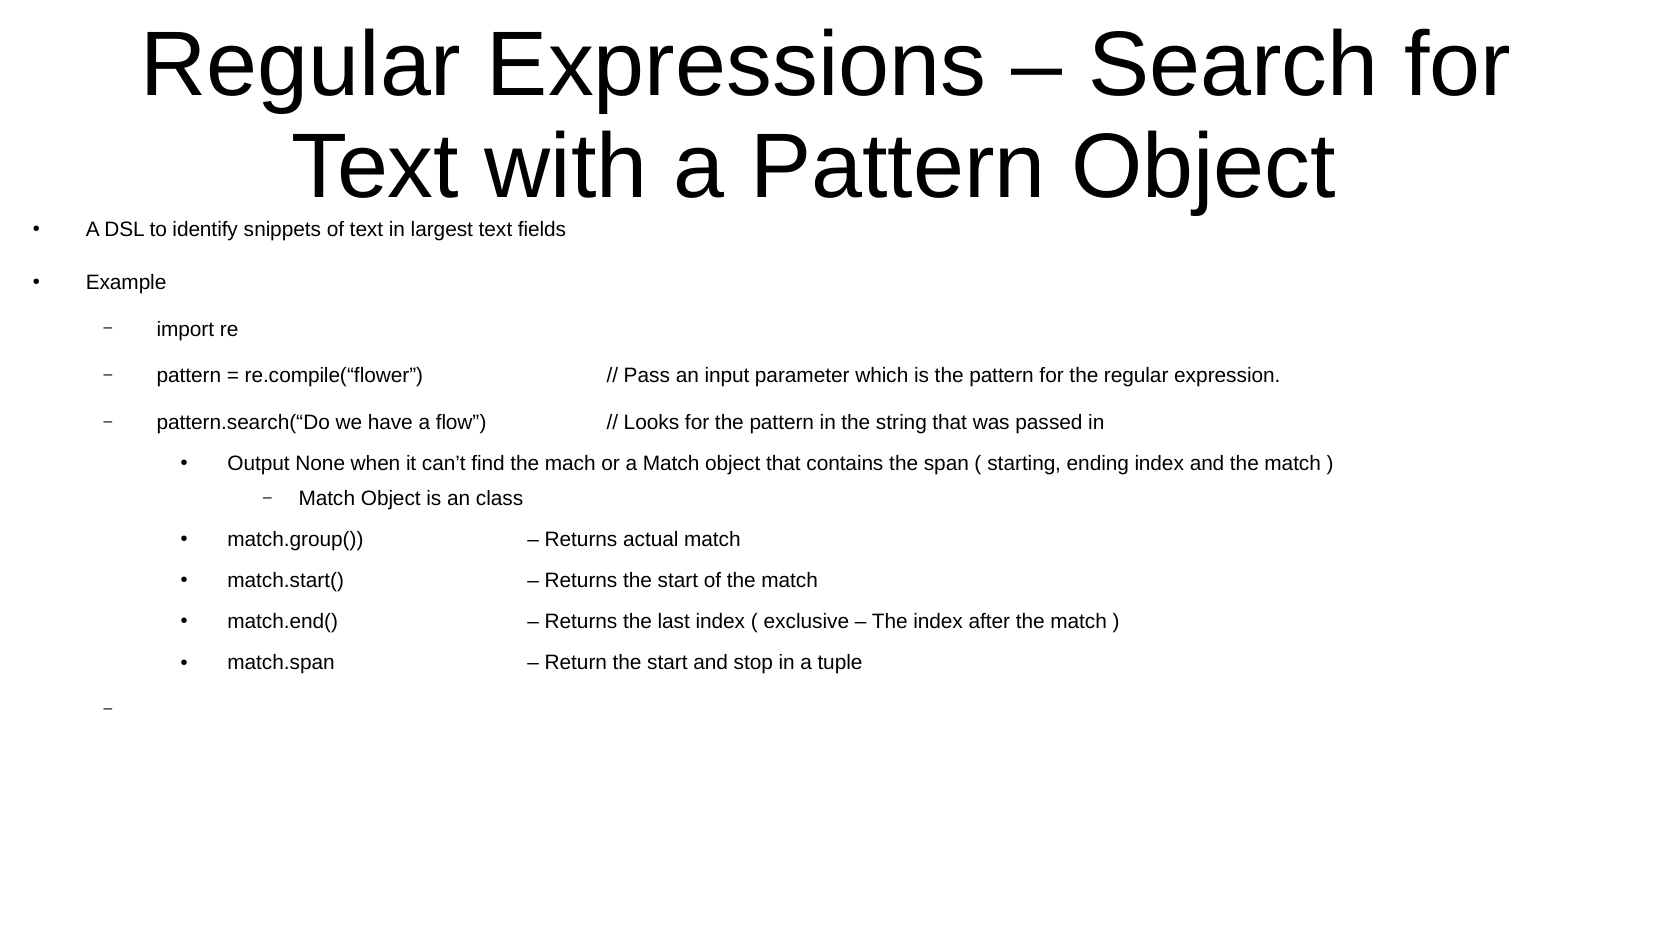

# Regular Expressions – Search for Text with a Pattern Object
A DSL to identify snippets of text in largest text fields
Example
import re
pattern = re.compile(“flower”)			// Pass an input parameter which is the pattern for the regular expression.
pattern.search(“Do we have a flow”)		// Looks for the pattern in the string that was passed in
Output None when it can’t find the mach or a Match object that contains the span ( starting, ending index and the match )
Match Object is an class
match.group())			– Returns actual match
match.start()			– Returns the start of the match
match.end()			– Returns the last index ( exclusive – The index after the match )
match.span			– Return the start and stop in a tuple